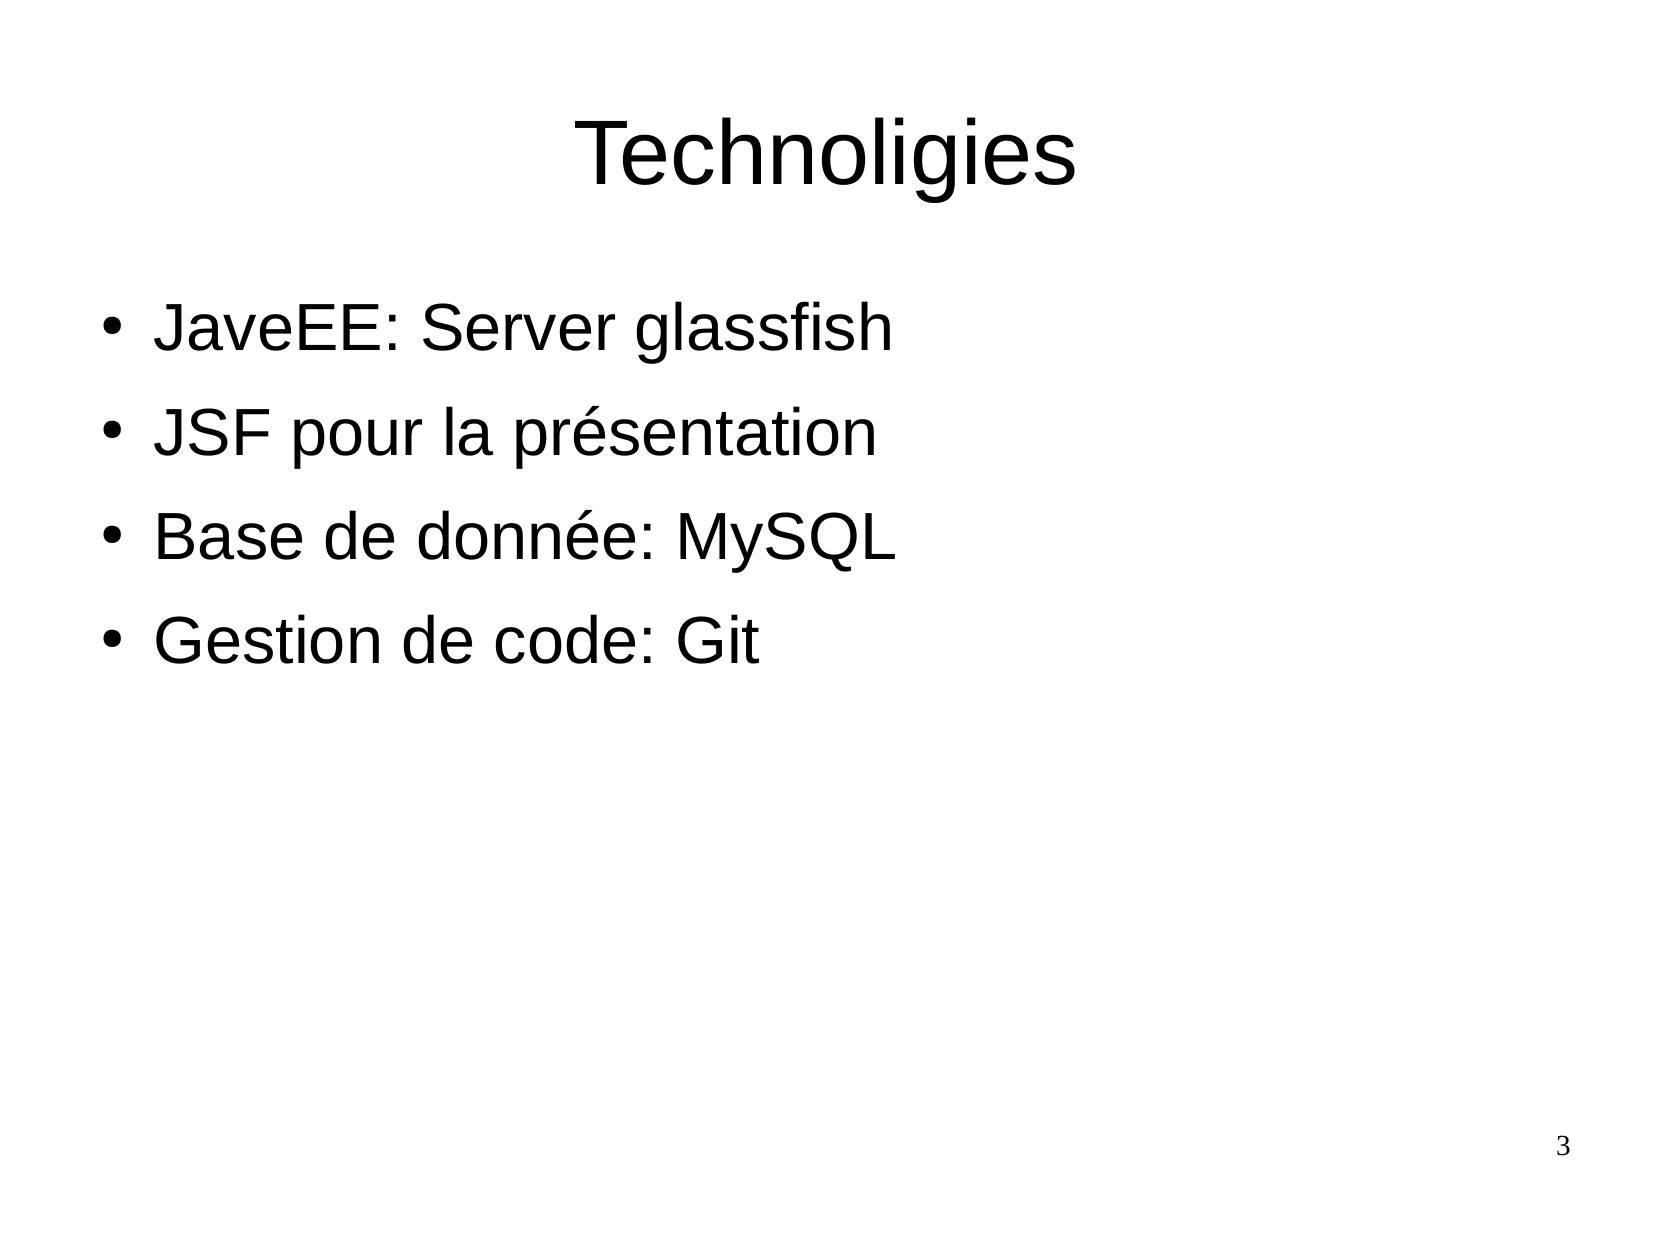

# Technoligies
JaveEE: Server glassfish
JSF pour la présentation
Base de donnée: MySQL
Gestion de code: Git
3